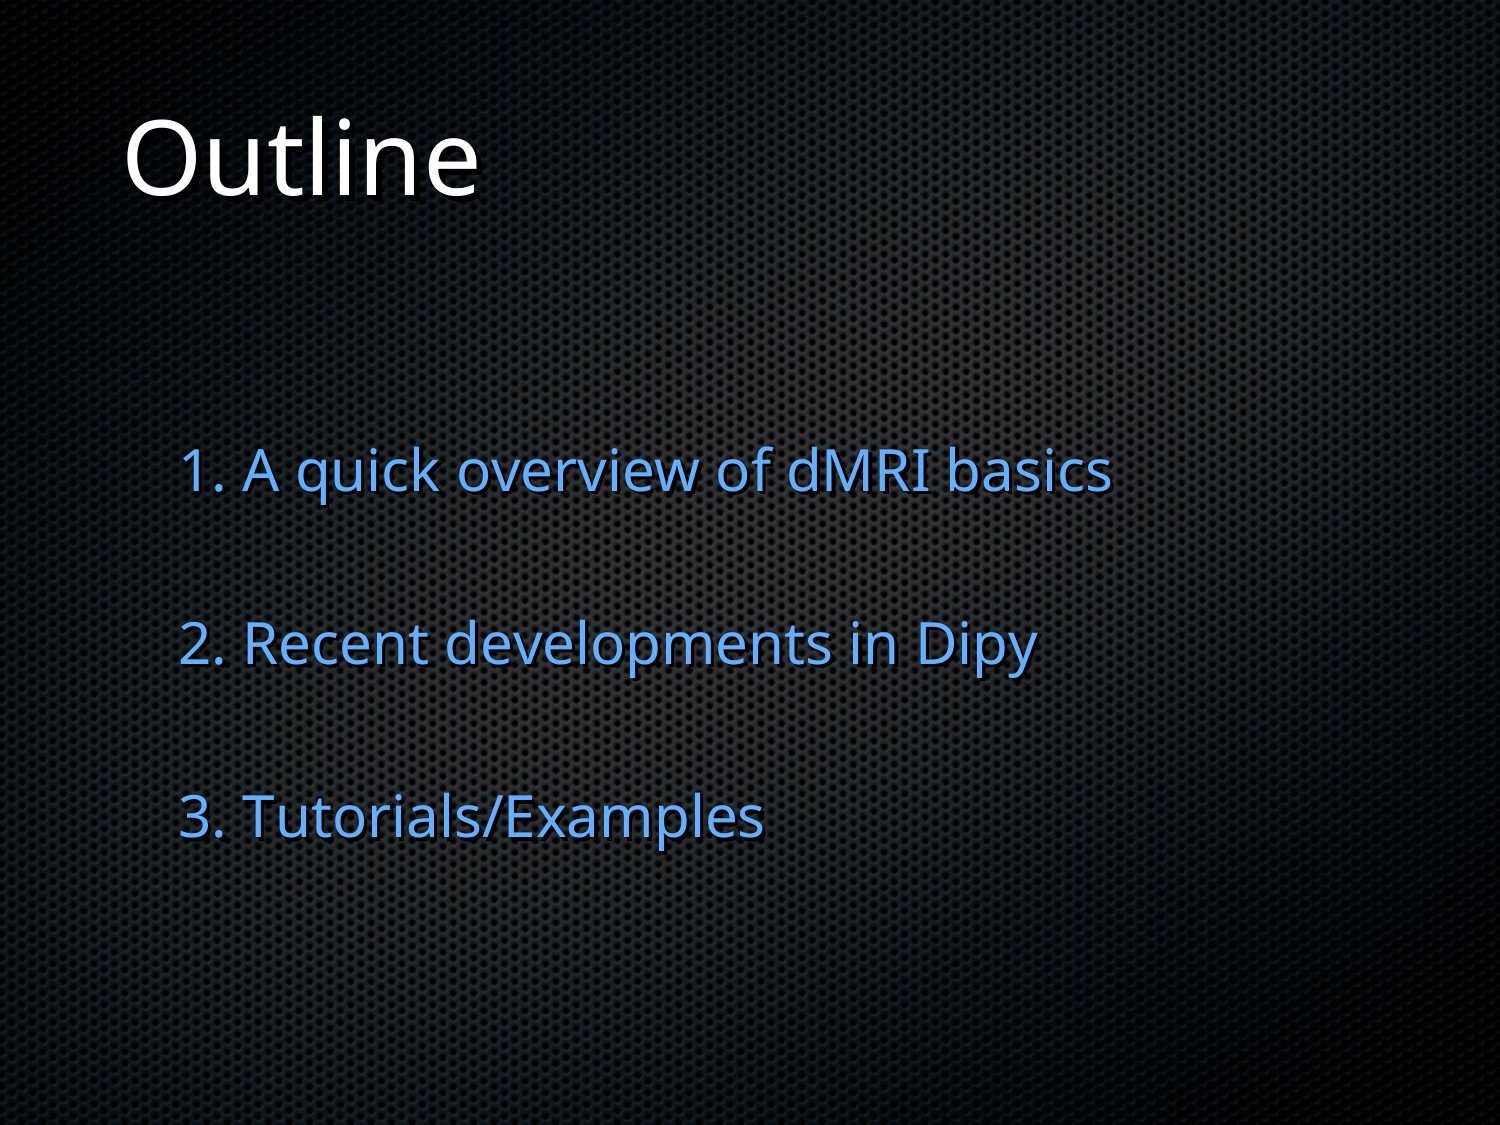

Outline
# 1. A quick overview of dMRI basics
2. Recent developments in Dipy
3. Tutorials/Examples